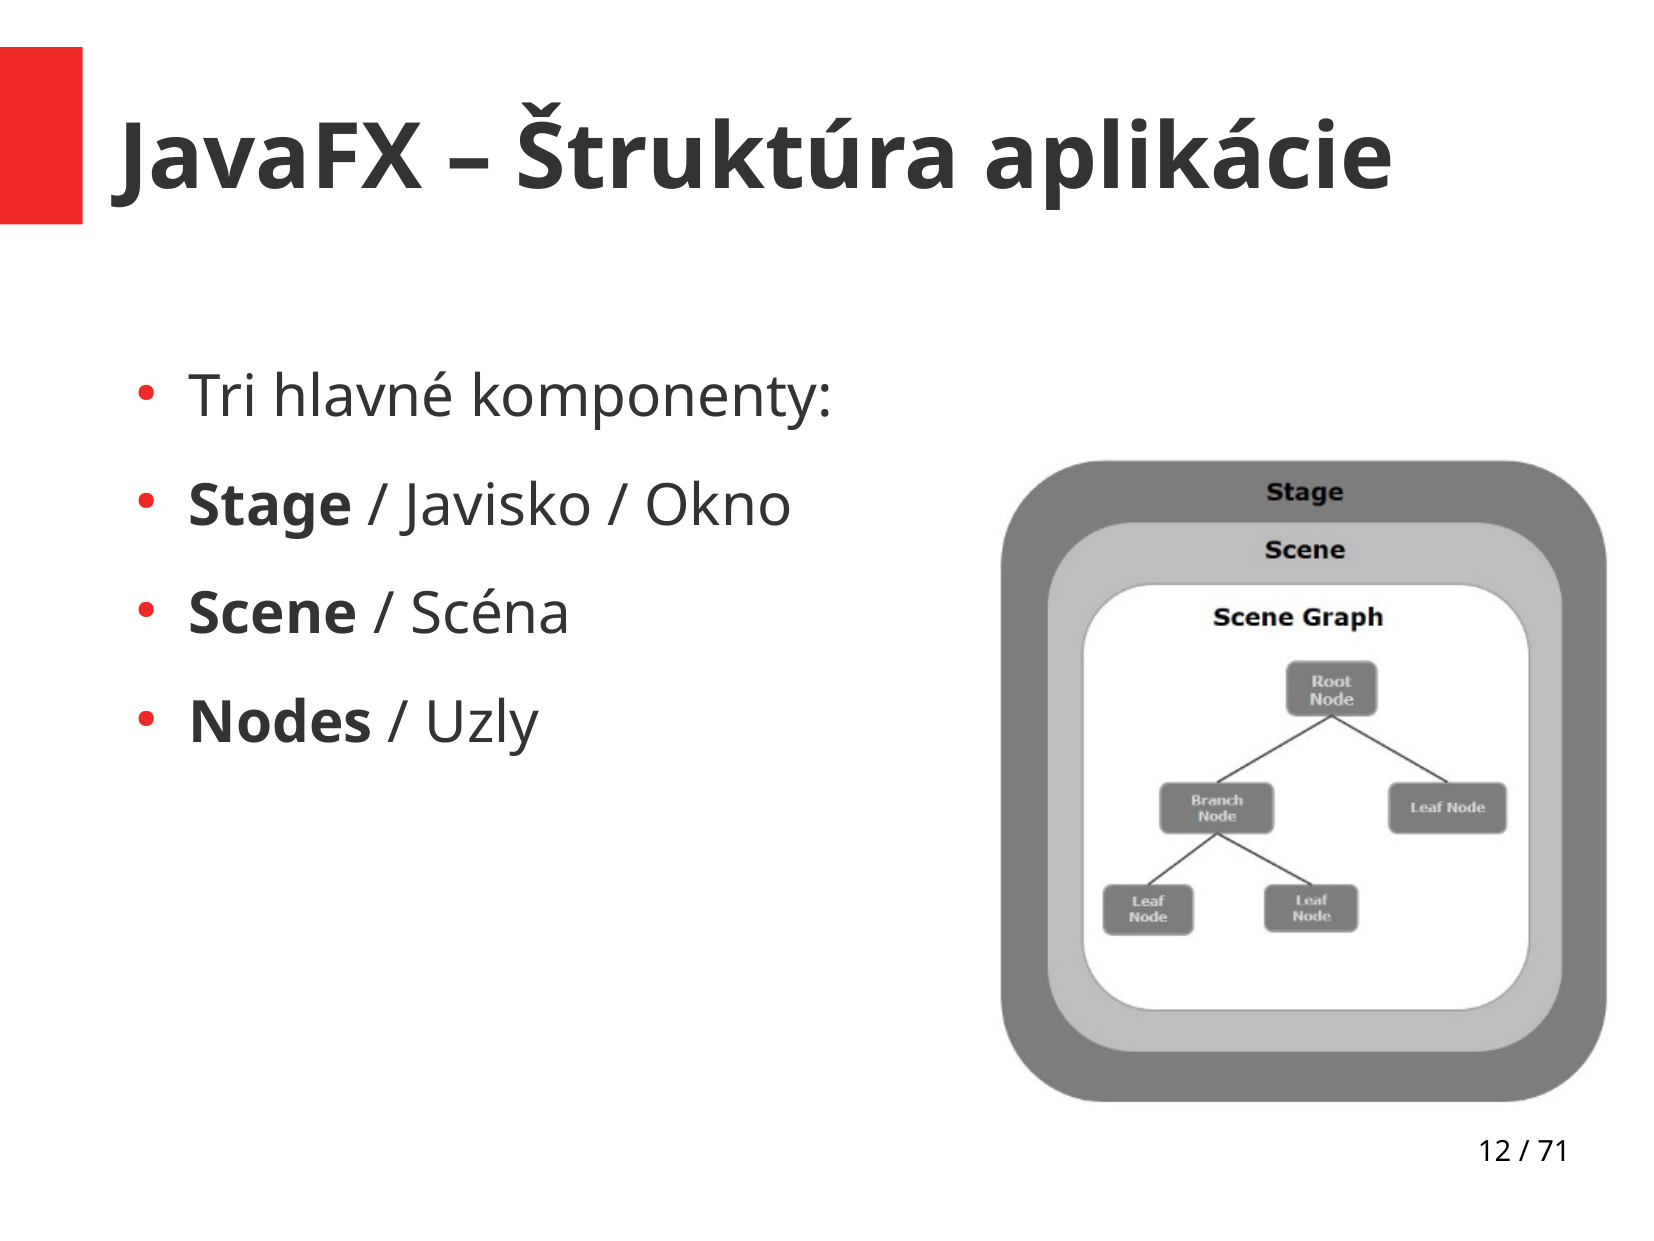

# JavaFX – Štruktúra aplikácie
Tri hlavné komponenty:
Stage / Javisko / Okno
Scene / Scéna
Nodes / Uzly
12